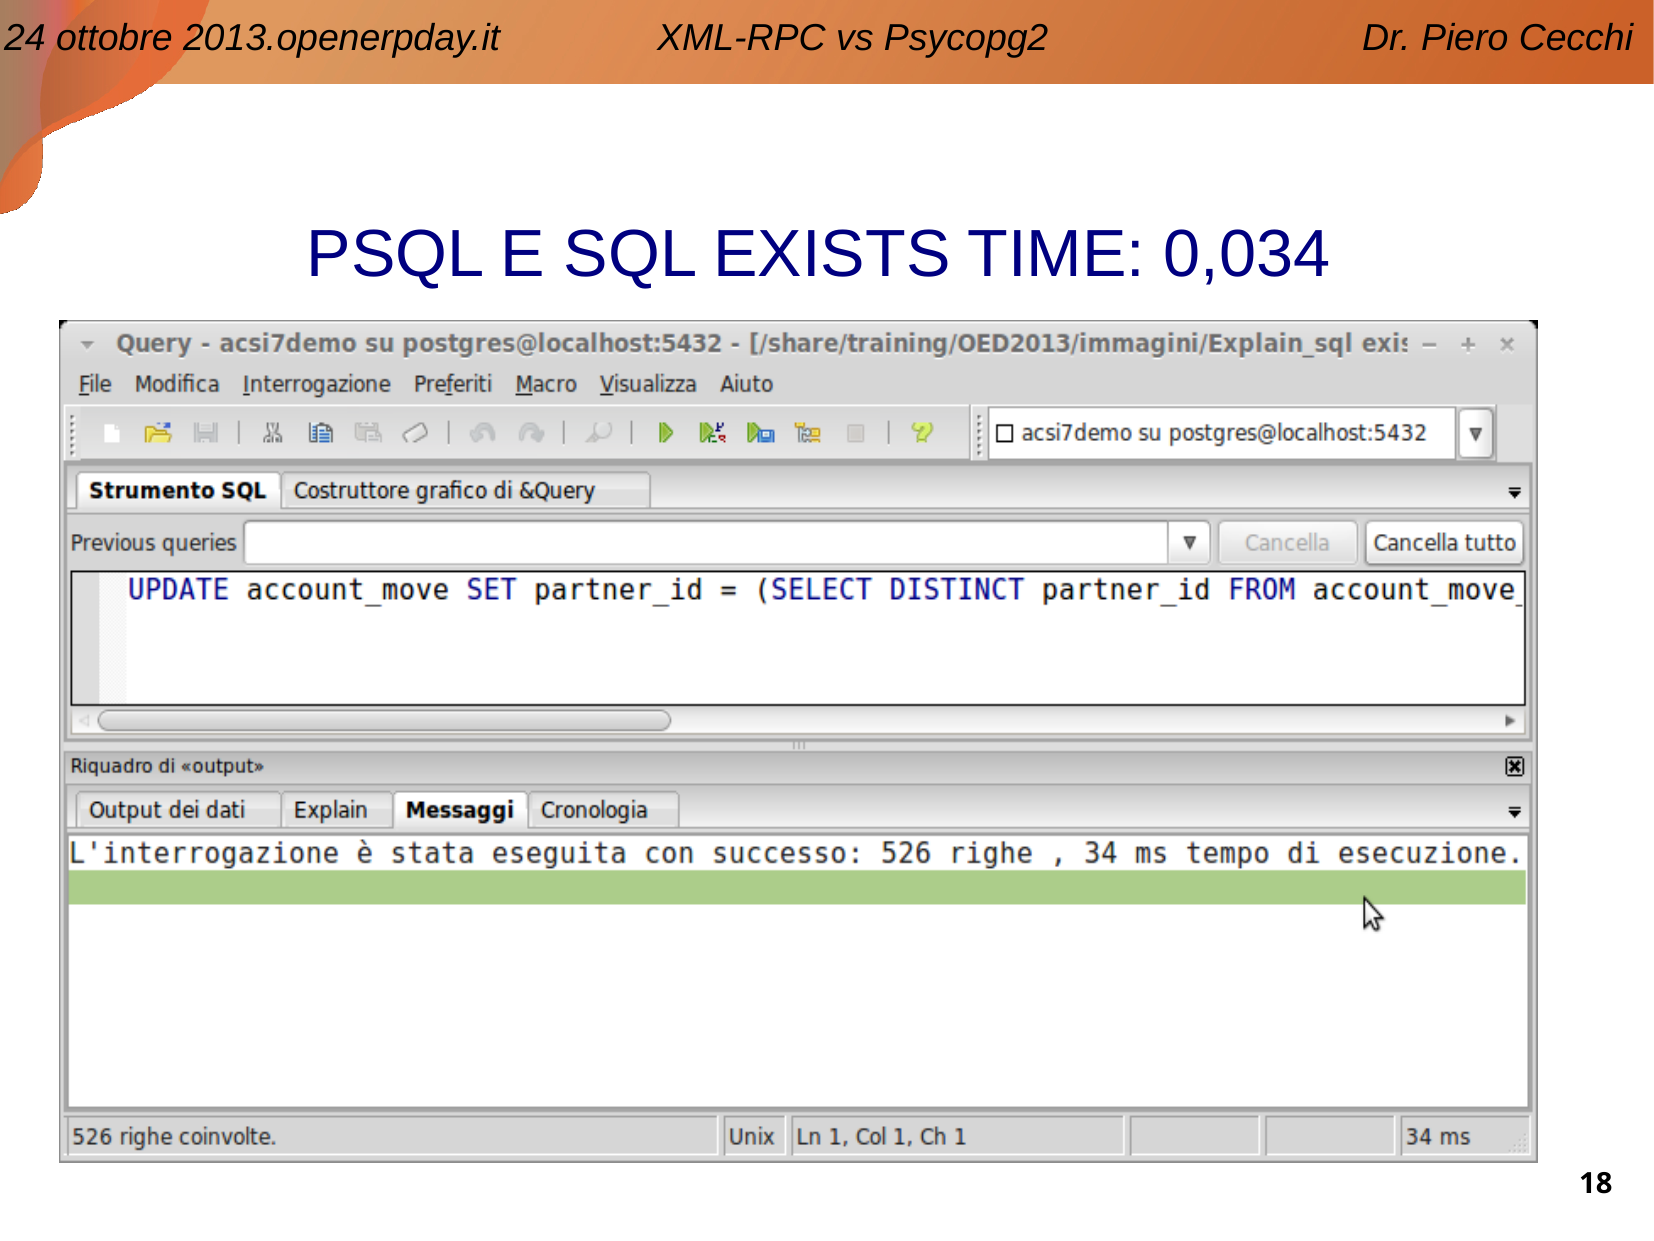

# PSQL E SQL EXISTS TIME: 0,034